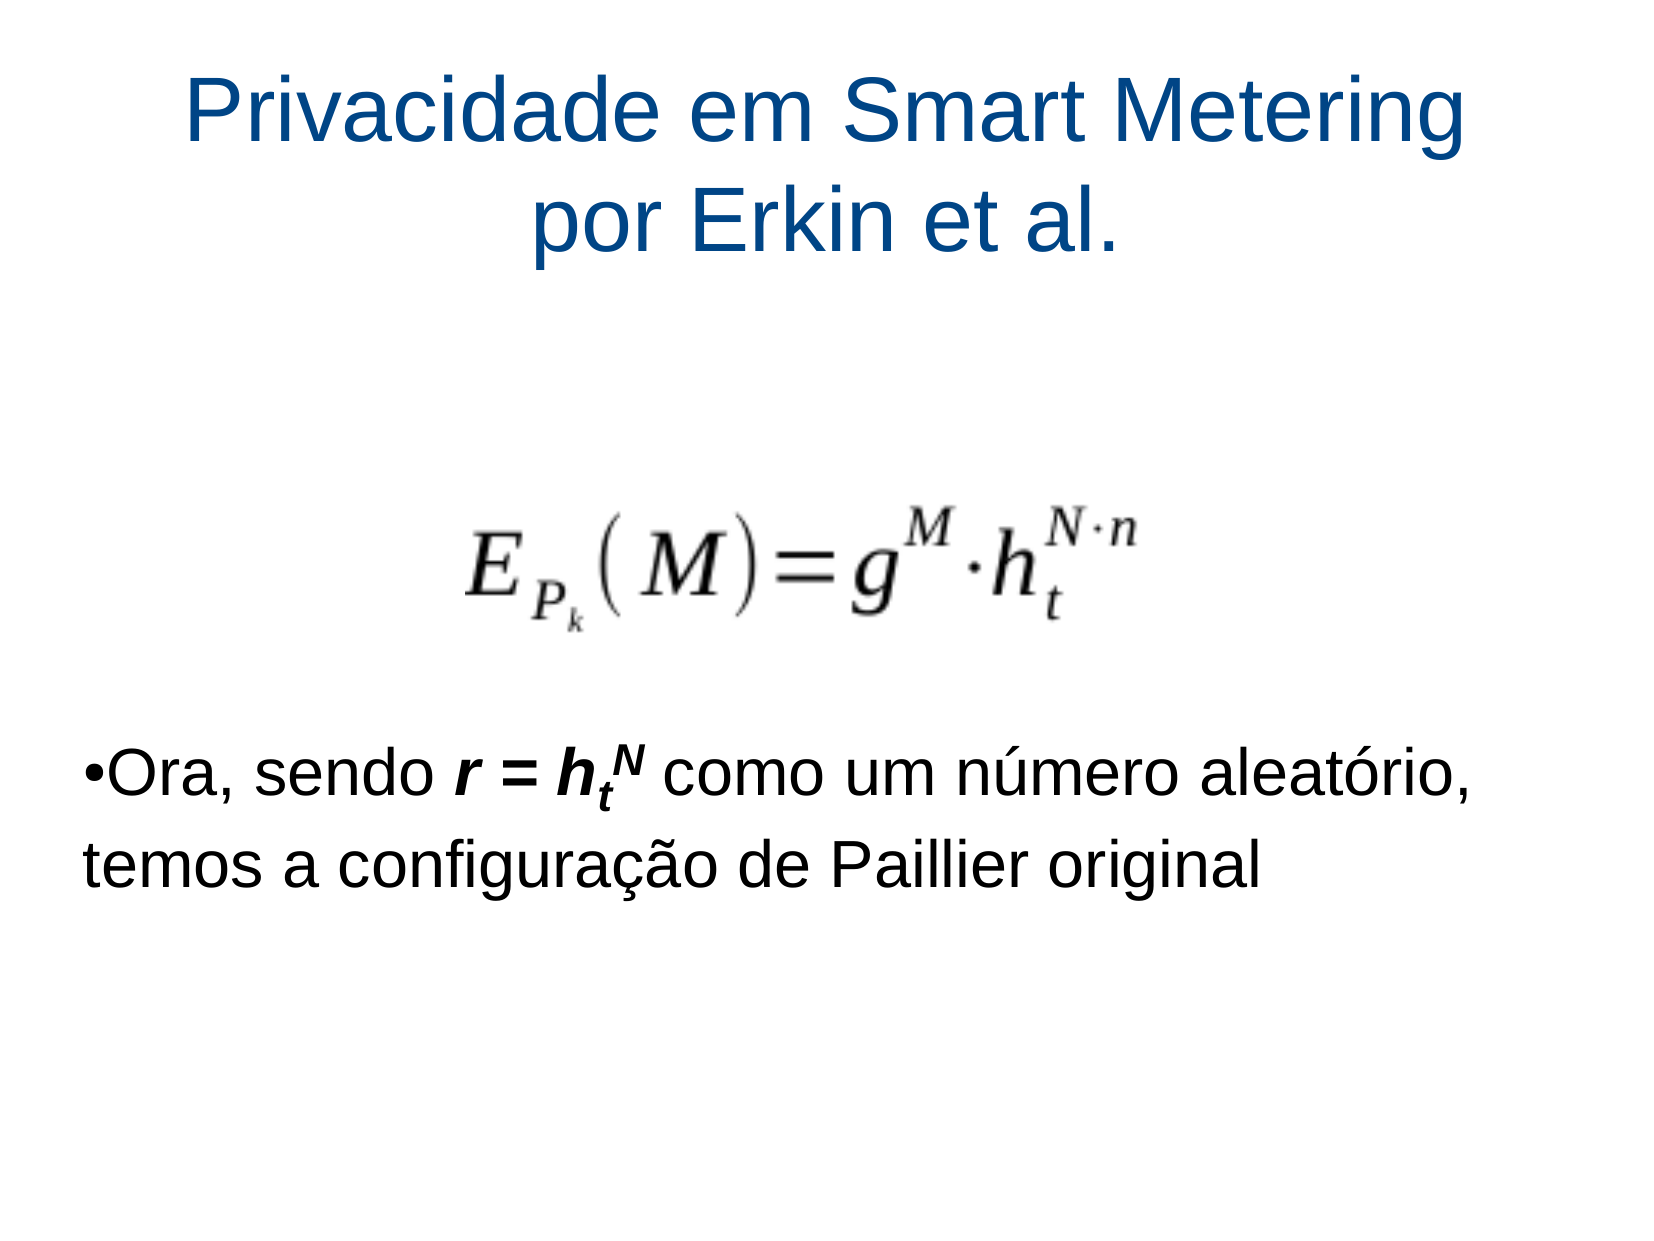

# Privacidade em Smart Metering por Erkin et al.
Ora, sendo r = htN como um número aleatório, temos a configuração de Paillier original